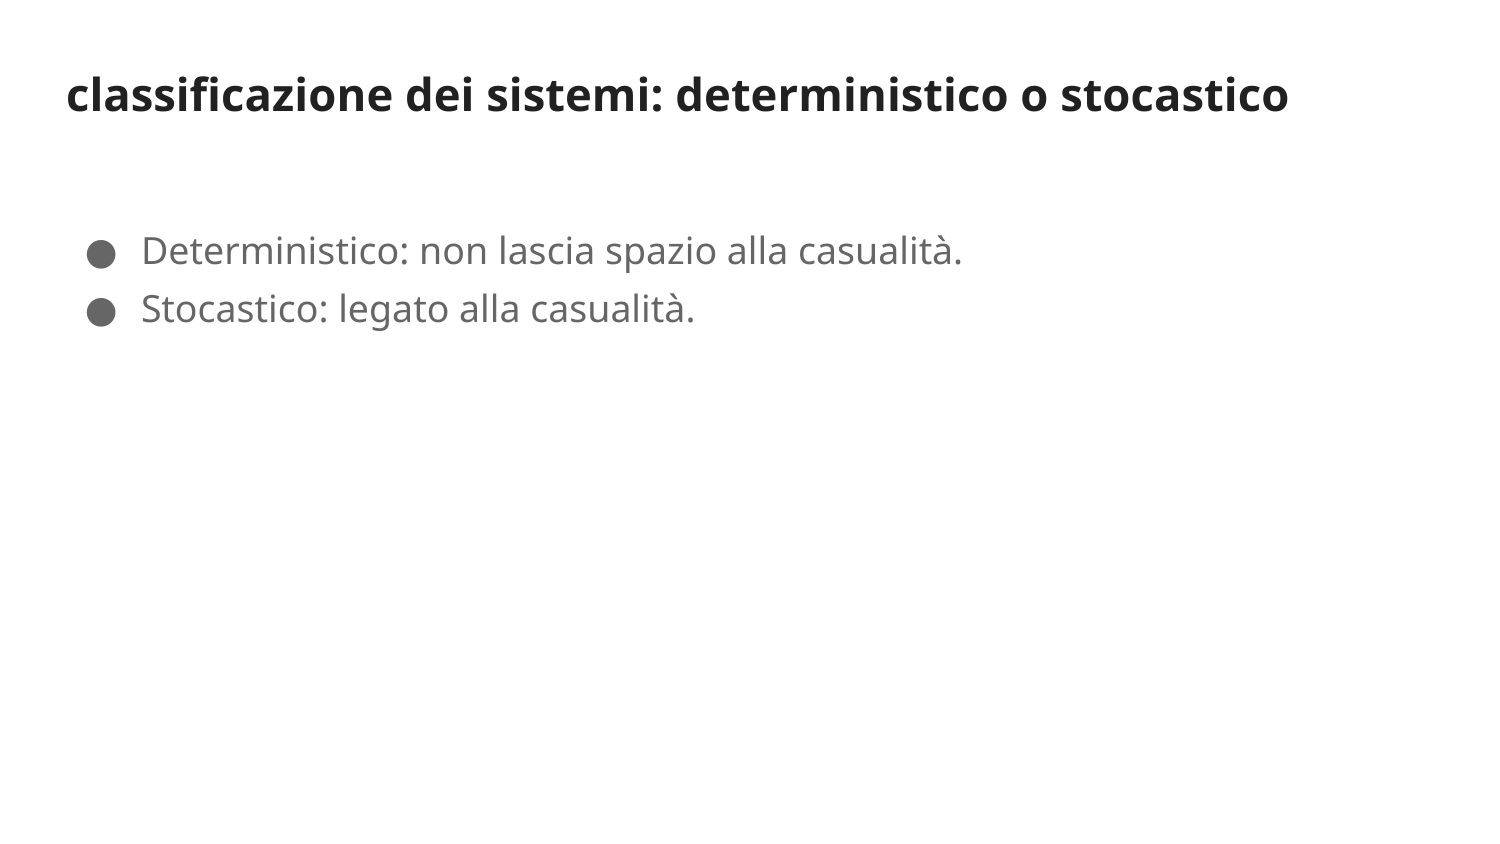

# classificazione dei sistemi: deterministico o stocastico
Deterministico: non lascia spazio alla casualità.
Stocastico: legato alla casualità.